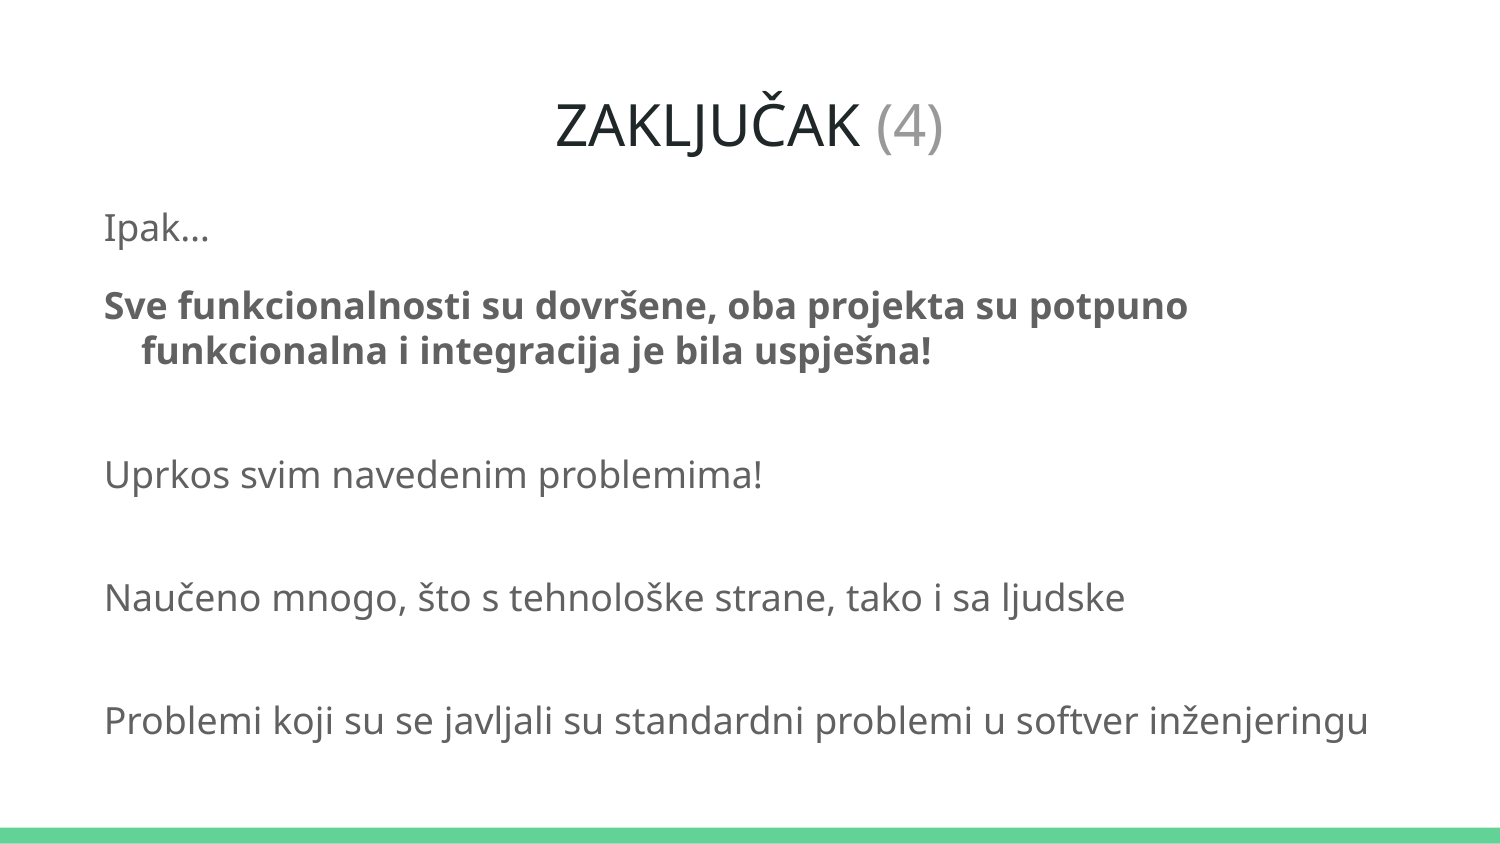

# ZAKLJUČAK (4)
Ipak…
Sve funkcionalnosti su dovršene, oba projekta su potpuno funkcionalna i integracija je bila uspješna!
Uprkos svim navedenim problemima!
Naučeno mnogo, što s tehnološke strane, tako i sa ljudske
Problemi koji su se javljali su standardni problemi u softver inženjeringu